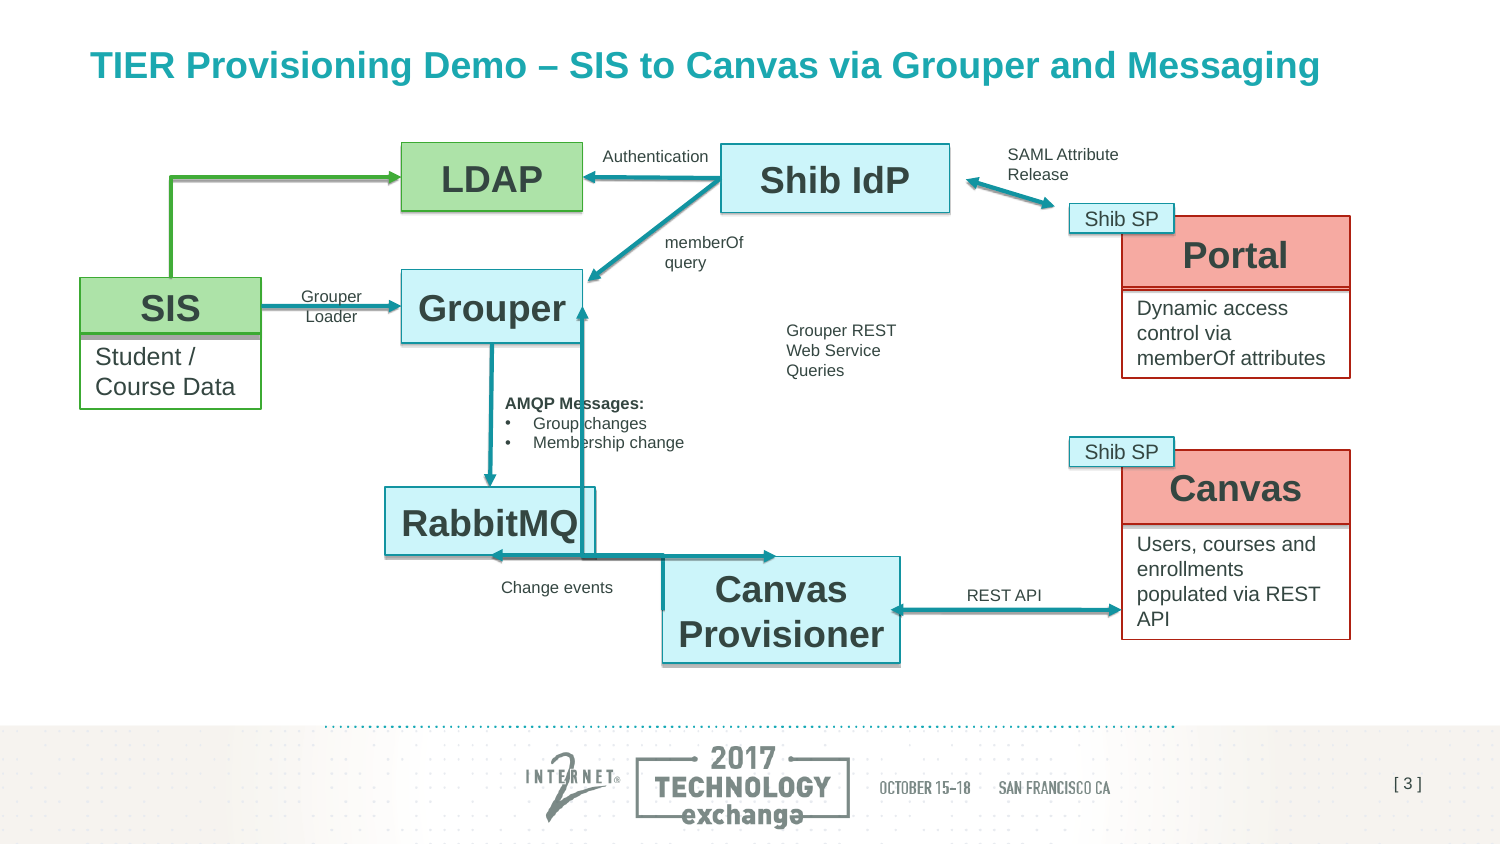

# TIER Provisioning Demo – SIS to Canvas via Grouper and Messaging
SAML Attribute Release
Authentication
LDAP
Shib IdP
Shib SP
Portal
memberOf query
Grouper
SIS
Grouper
Loader
Dynamic access control via memberOf attributes
Grouper REST Web Service Queries
Student / Course Data
AMQP Messages:
Group changes
Membership change
Shib SP
Canvas
RabbitMQ
Users, courses and enrollments populated via REST API
Canvas Provisioner
Change events
REST API